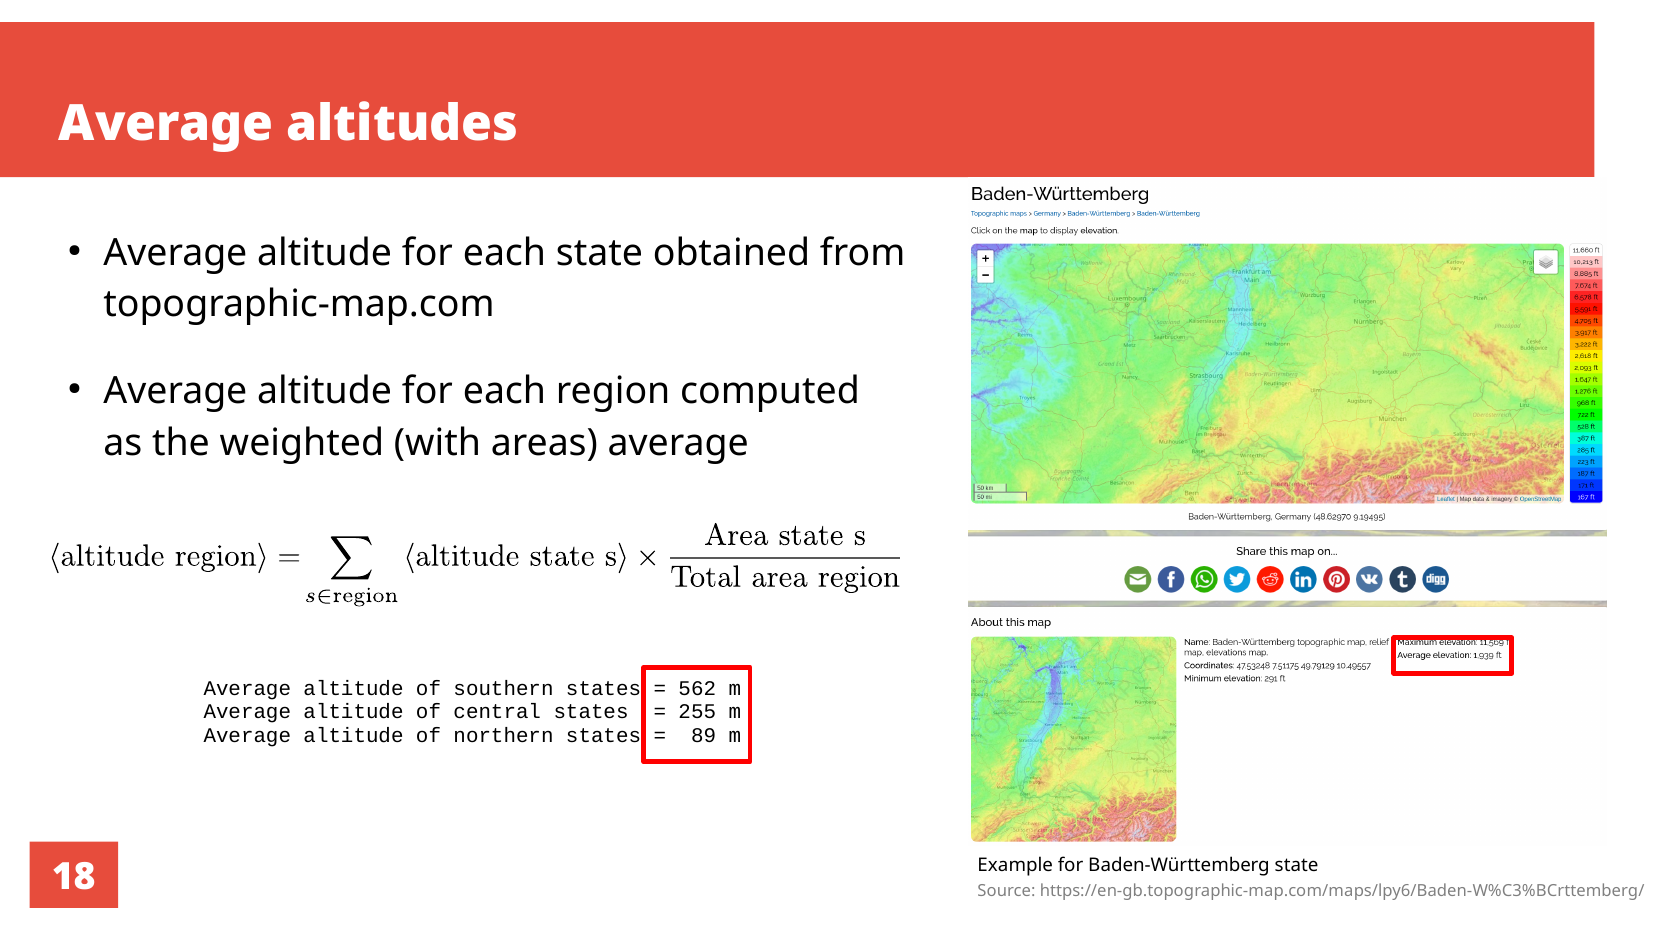

# Average altitudes
Example for Baden-Württemberg state
Source: https://en-gb.topographic-map.com/maps/lpy6/Baden-W%C3%BCrttemberg/
Average altitude for each state obtained from topographic-map.com
Average altitude for each region computed as the weighted (with areas) average
Average altitude of southern states = 562 m
Average altitude of central states = 255 m
Average altitude of northern states = 89 m
18